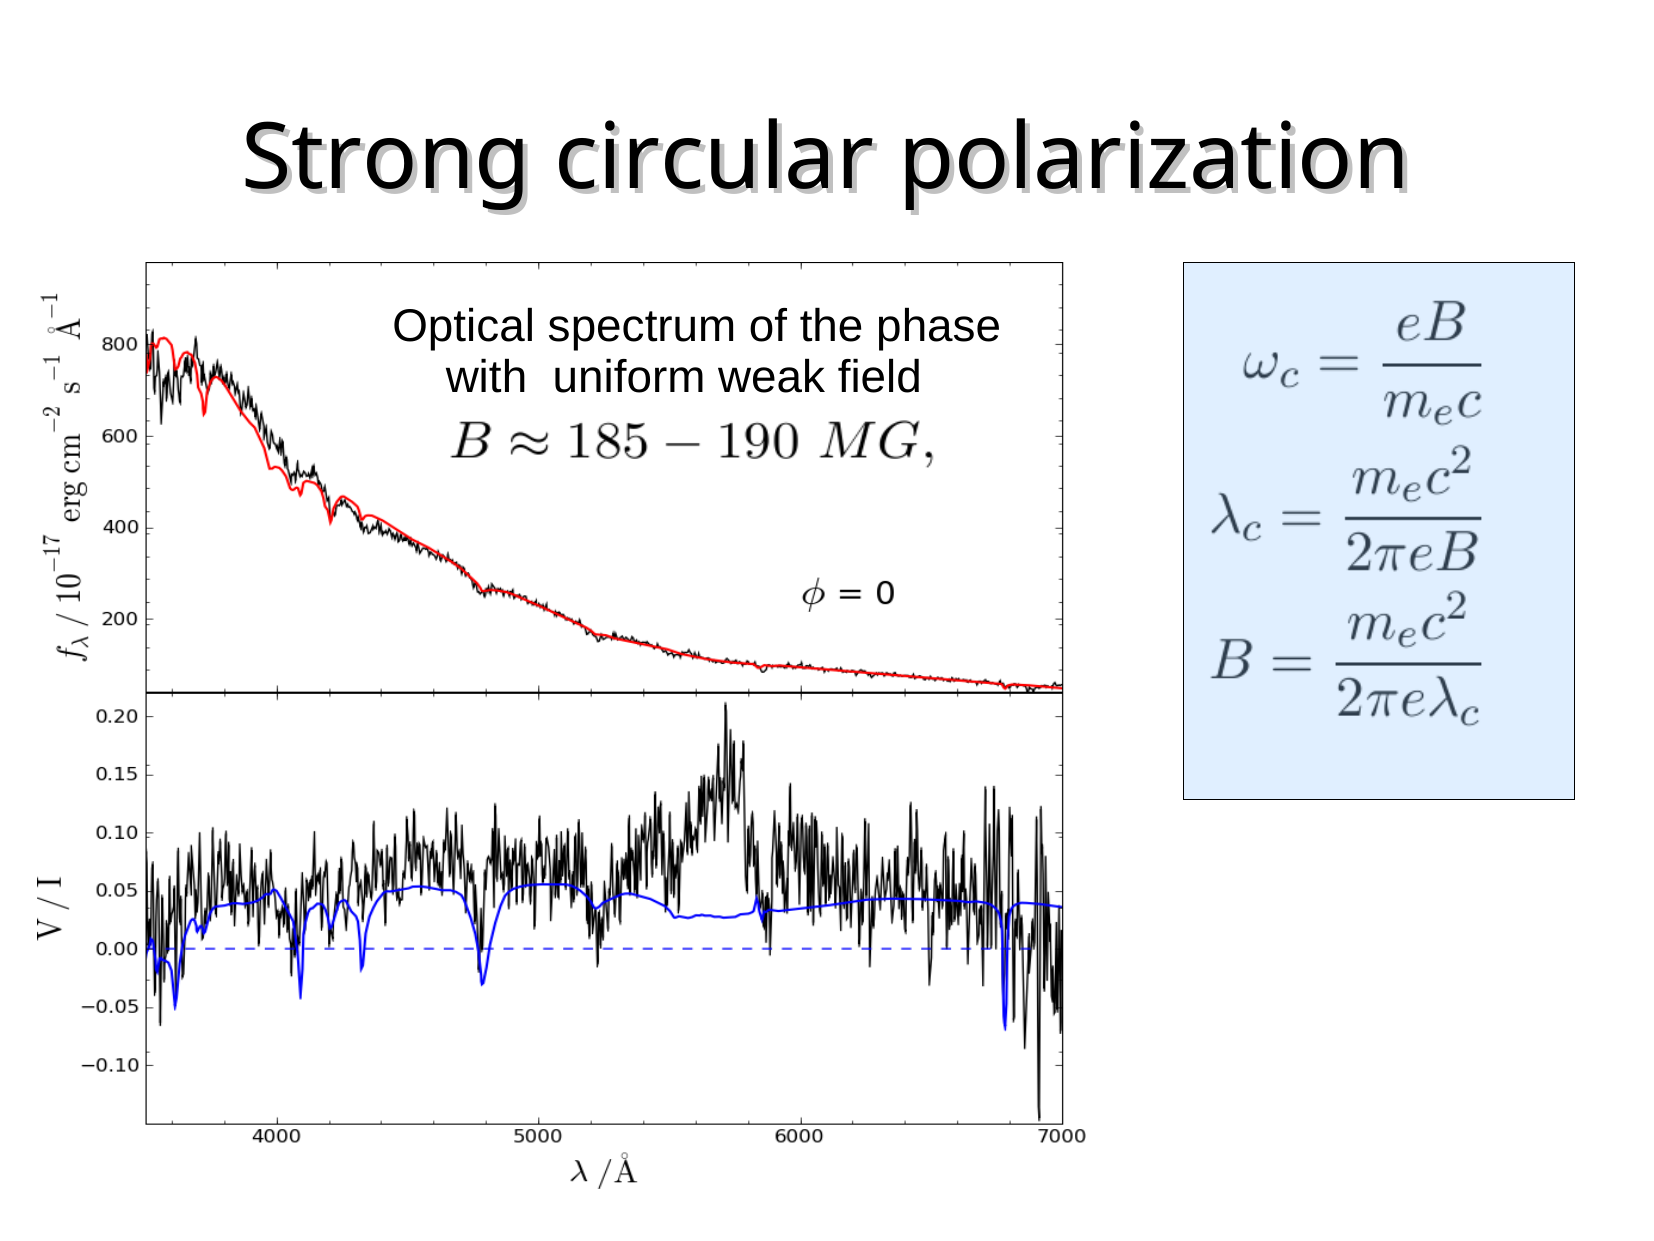

# Strong circular polarization
Optical spectrum of the phase with uniform weak field